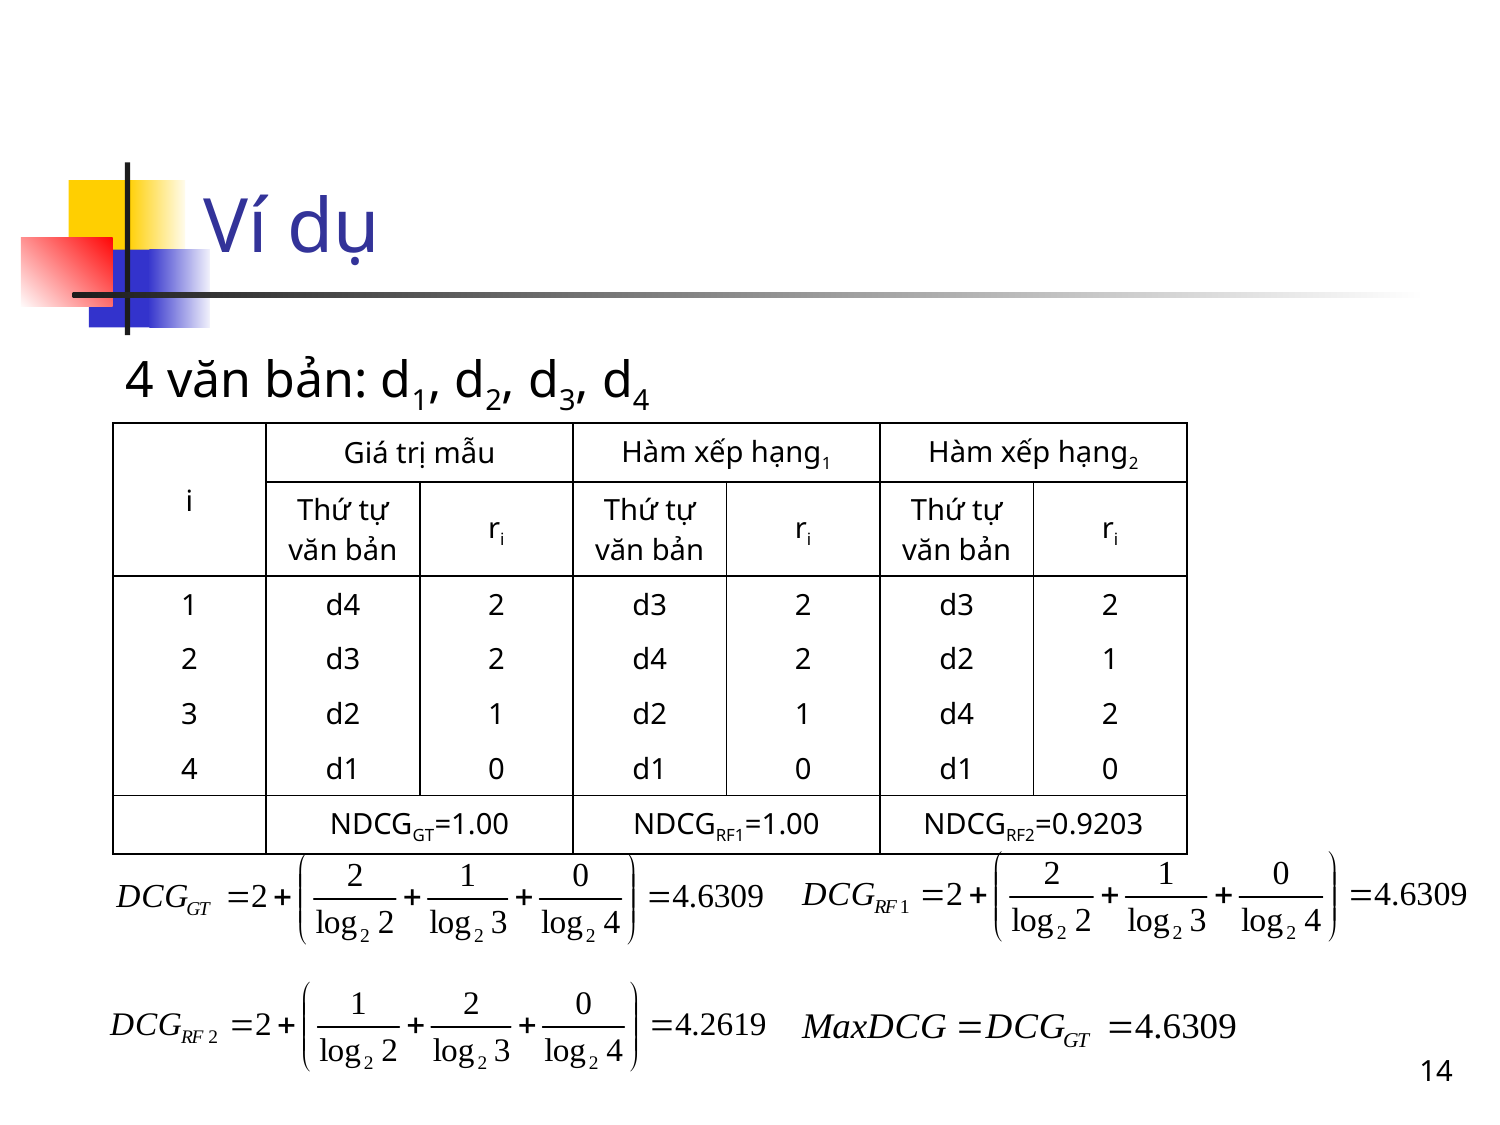

# Ví dụ
4 văn bản: d1, d2, d3, d4
| i | Giá trị mẫu | | Hàm xếp hạng1 | | Hàm xếp hạng2 | |
| --- | --- | --- | --- | --- | --- | --- |
| | Thứ tự văn bản | ri | Thứ tự văn bản | ri | Thứ tự văn bản | ri |
| 1 | d4 | 2 | d3 | 2 | d3 | 2 |
| 2 | d3 | 2 | d4 | 2 | d2 | 1 |
| 3 | d2 | 1 | d2 | 1 | d4 | 2 |
| 4 | d1 | 0 | d1 | 0 | d1 | 0 |
| | NDCGGT=1.00 | | NDCGRF1=1.00 | | NDCGRF2=0.9203 | |